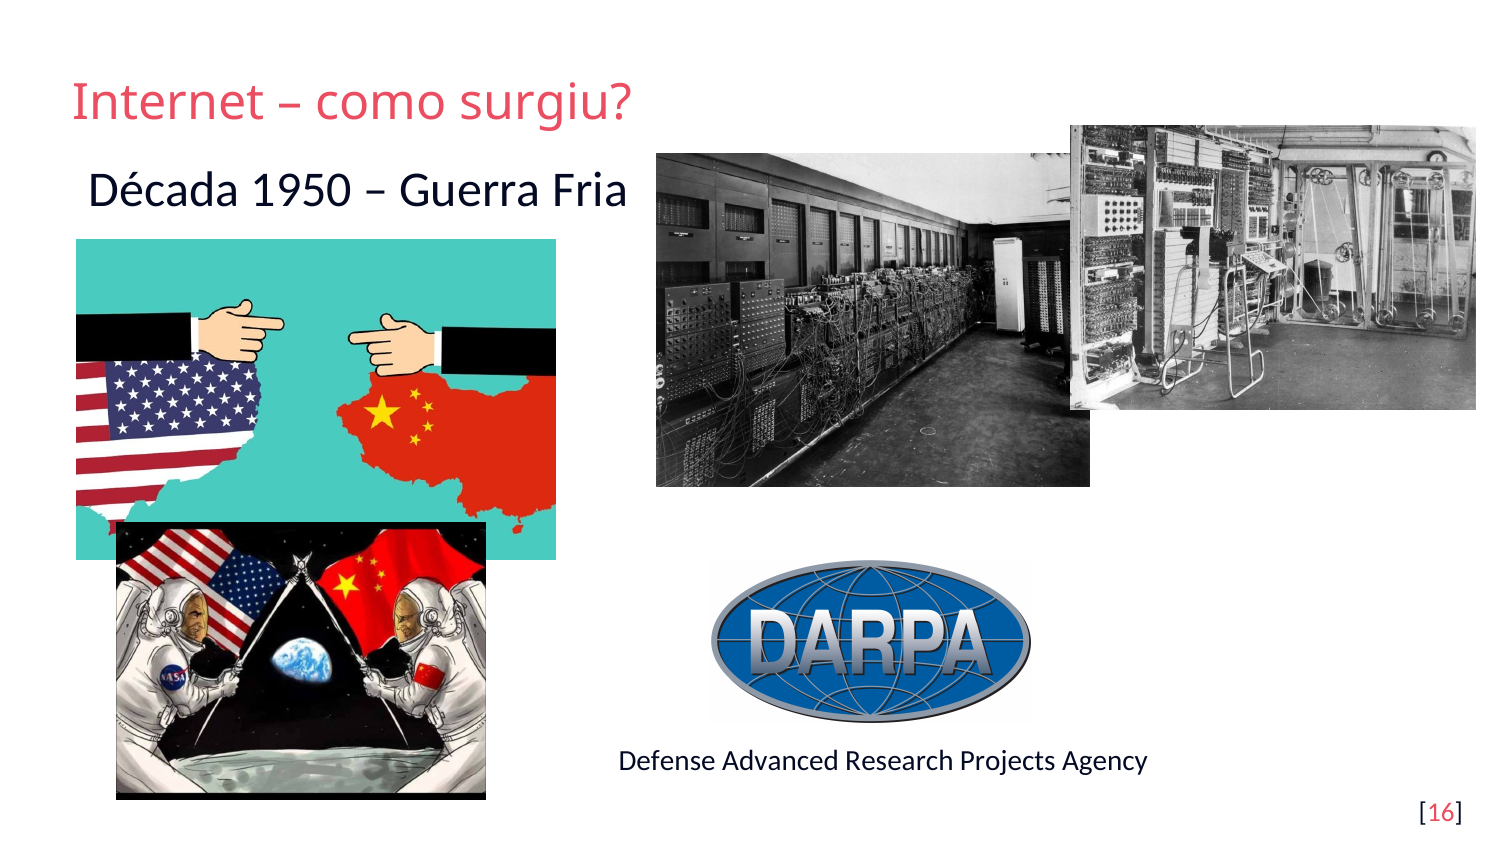

Internet – como surgiu?
Década 1950 – Guerra Fria
Defense Advanced Research Projects Agency